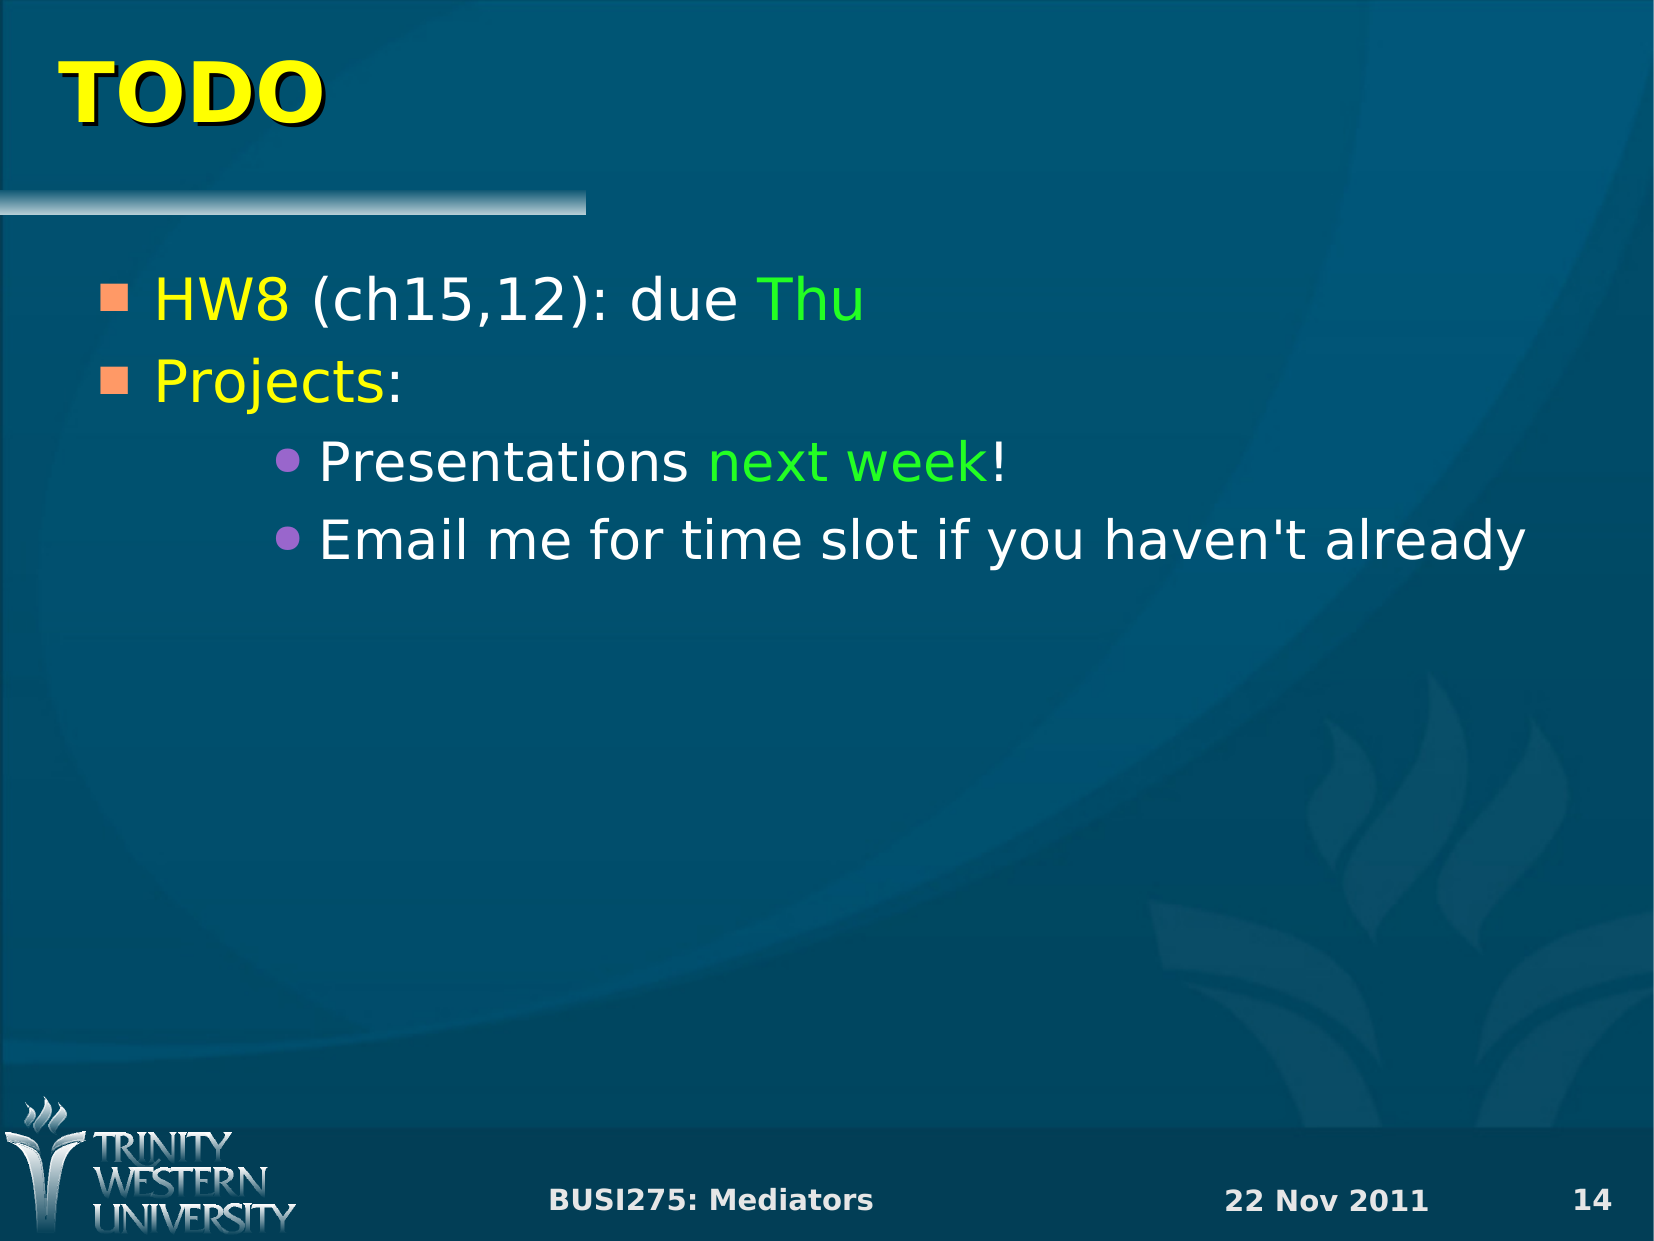

# TODO
HW8 (ch15,12): due Thu
Projects:
Presentations next week!
Email me for time slot if you haven't already
BUSI275: Mediators
22 Nov 2011
14